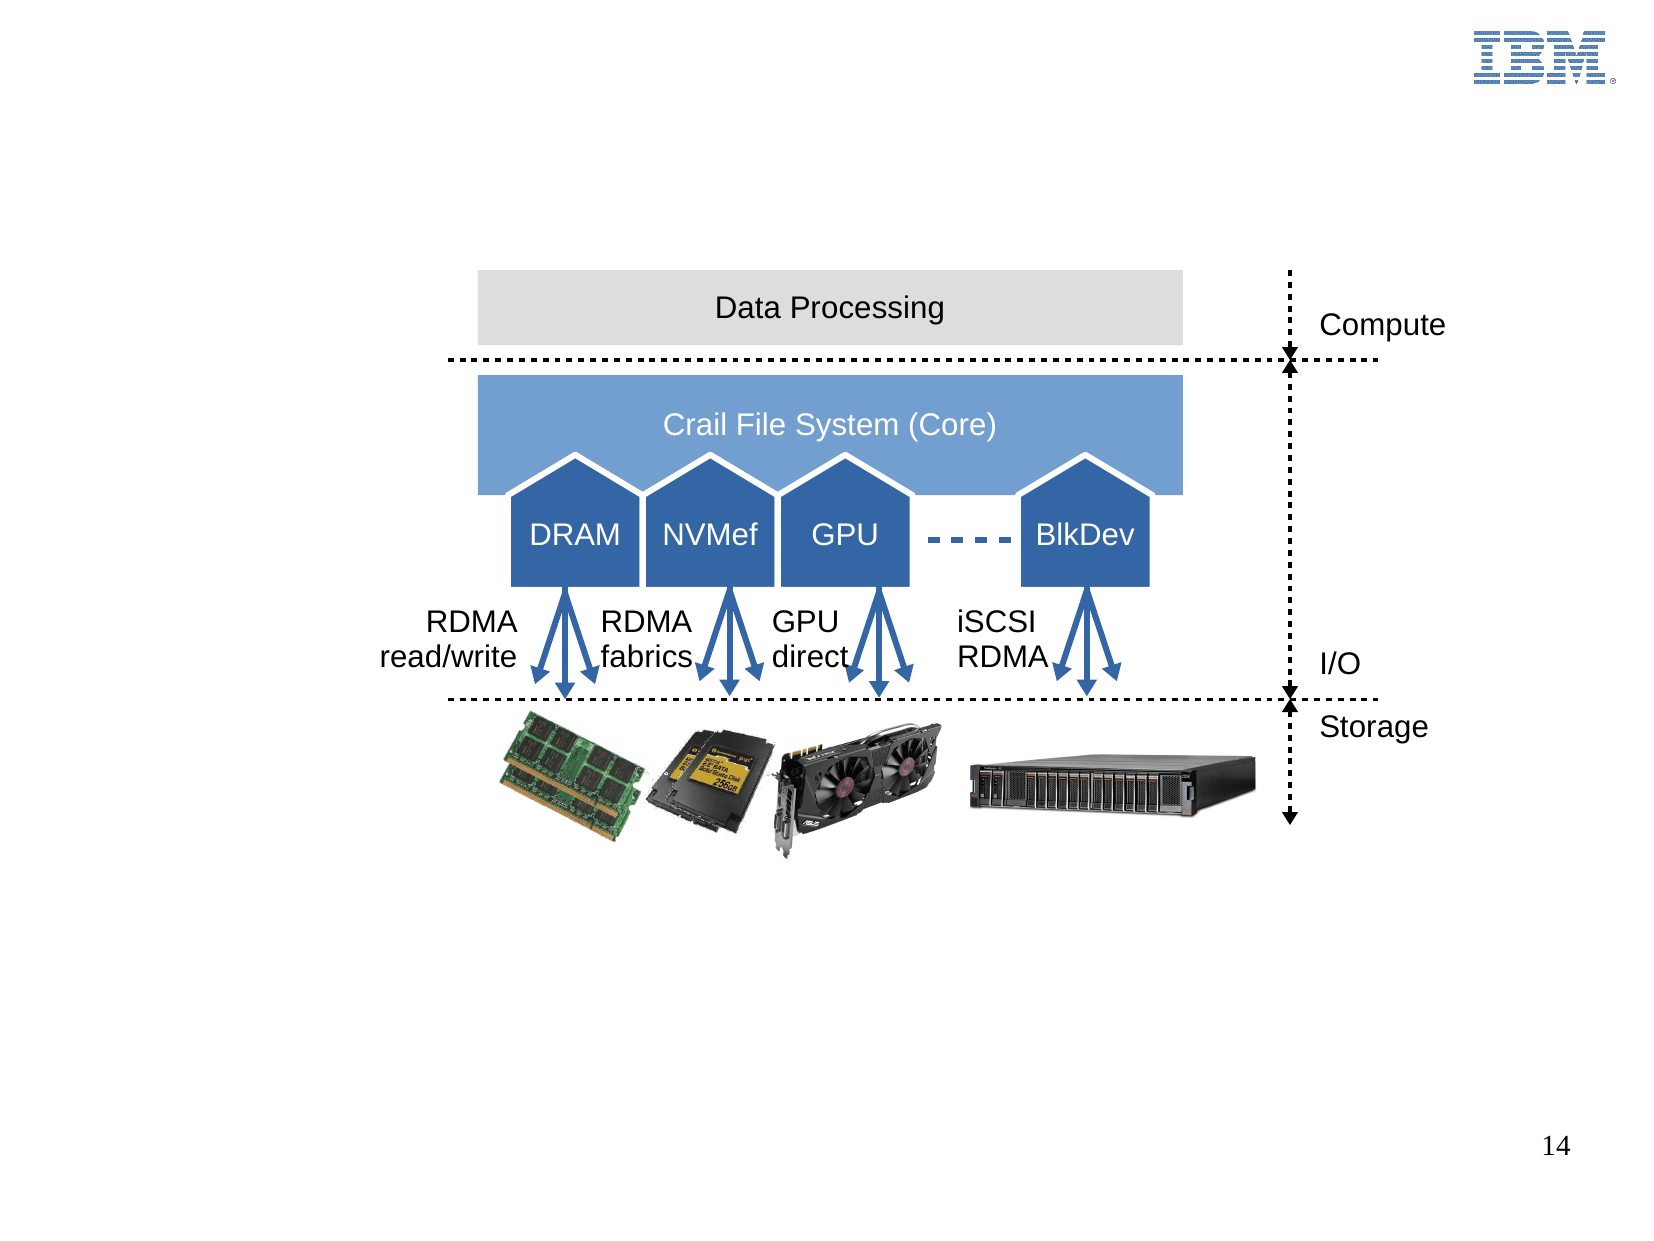

Data Processing
Compute
Crail File System (Core)
DRAM
BlkDv
NVMef
GPU
BlkDev
NVMef
RDMA
read/write
RDMA
fabrics
GPU
direct
iSCSI
RDMA
I/O
Storage
14